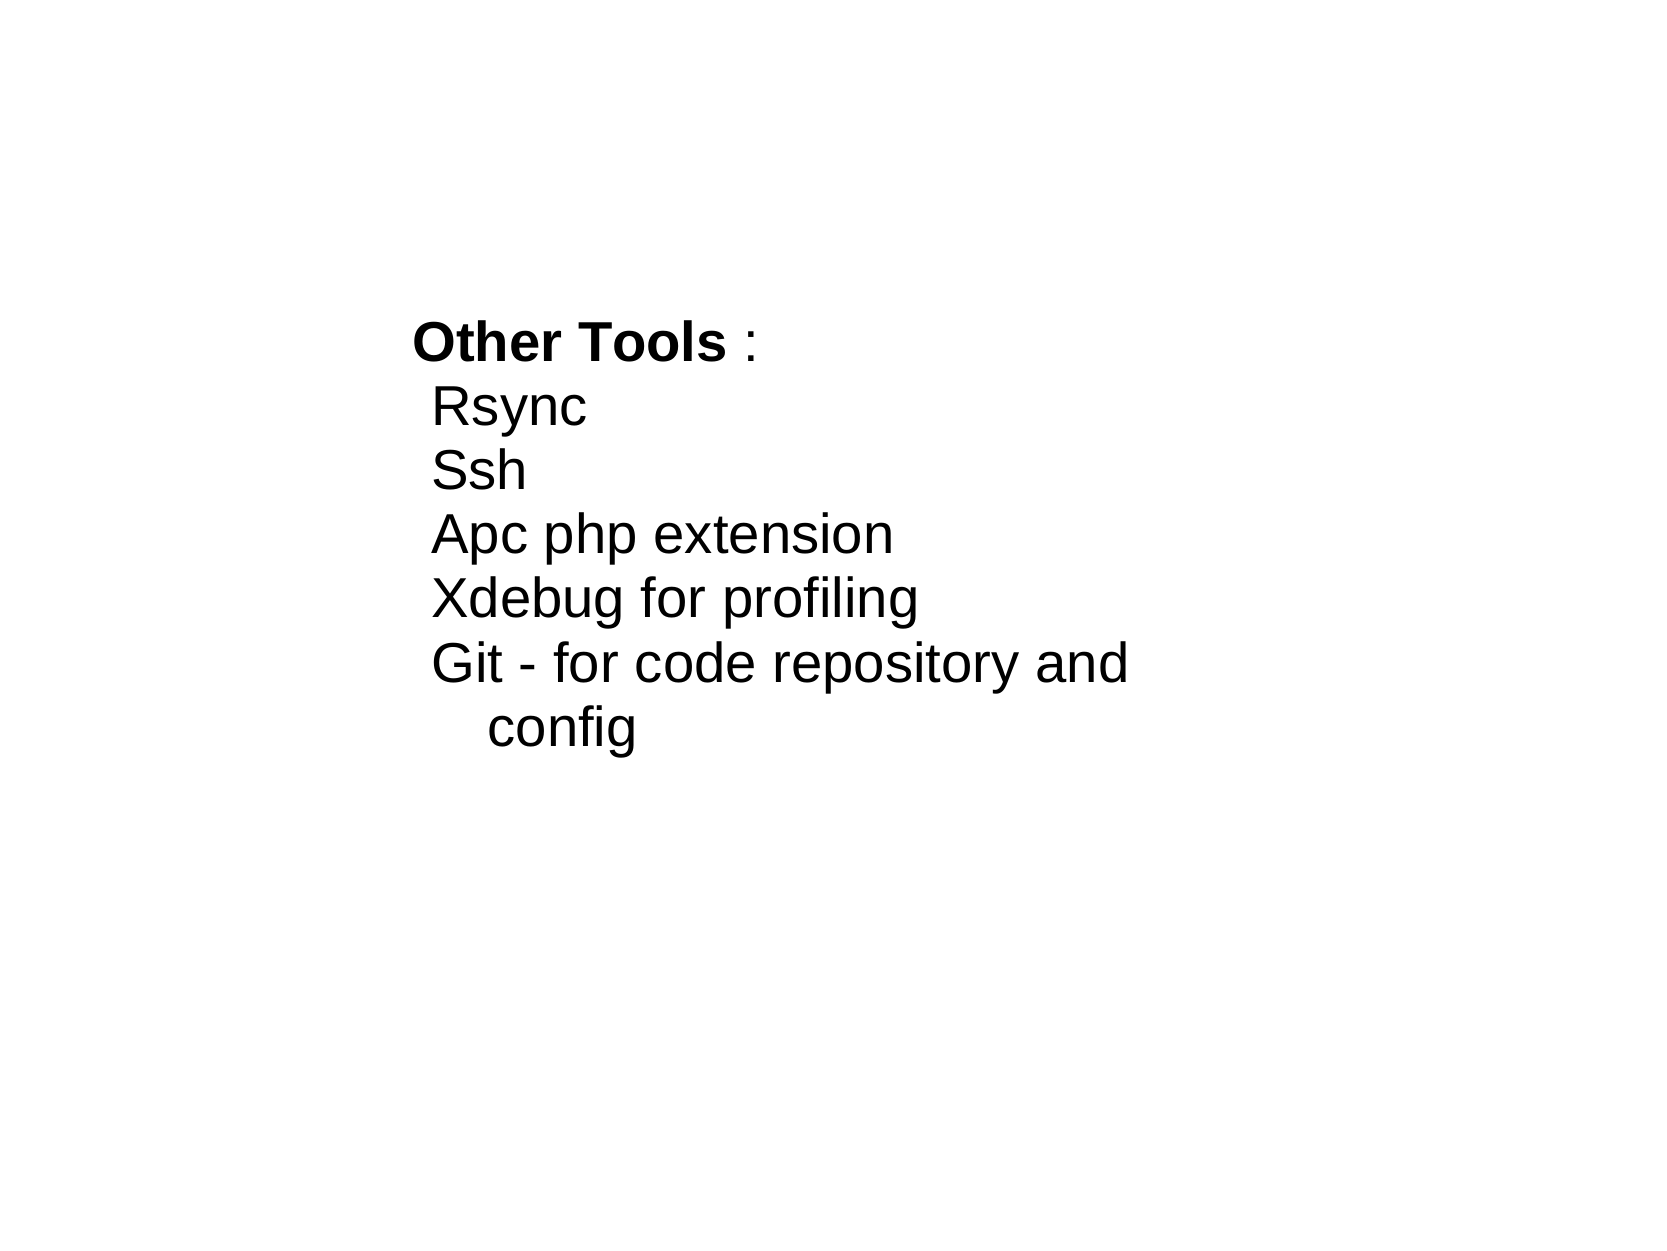

Other Tools :
Rsync
Ssh
Apc php extension
Xdebug for profiling
Git - for code repository and config